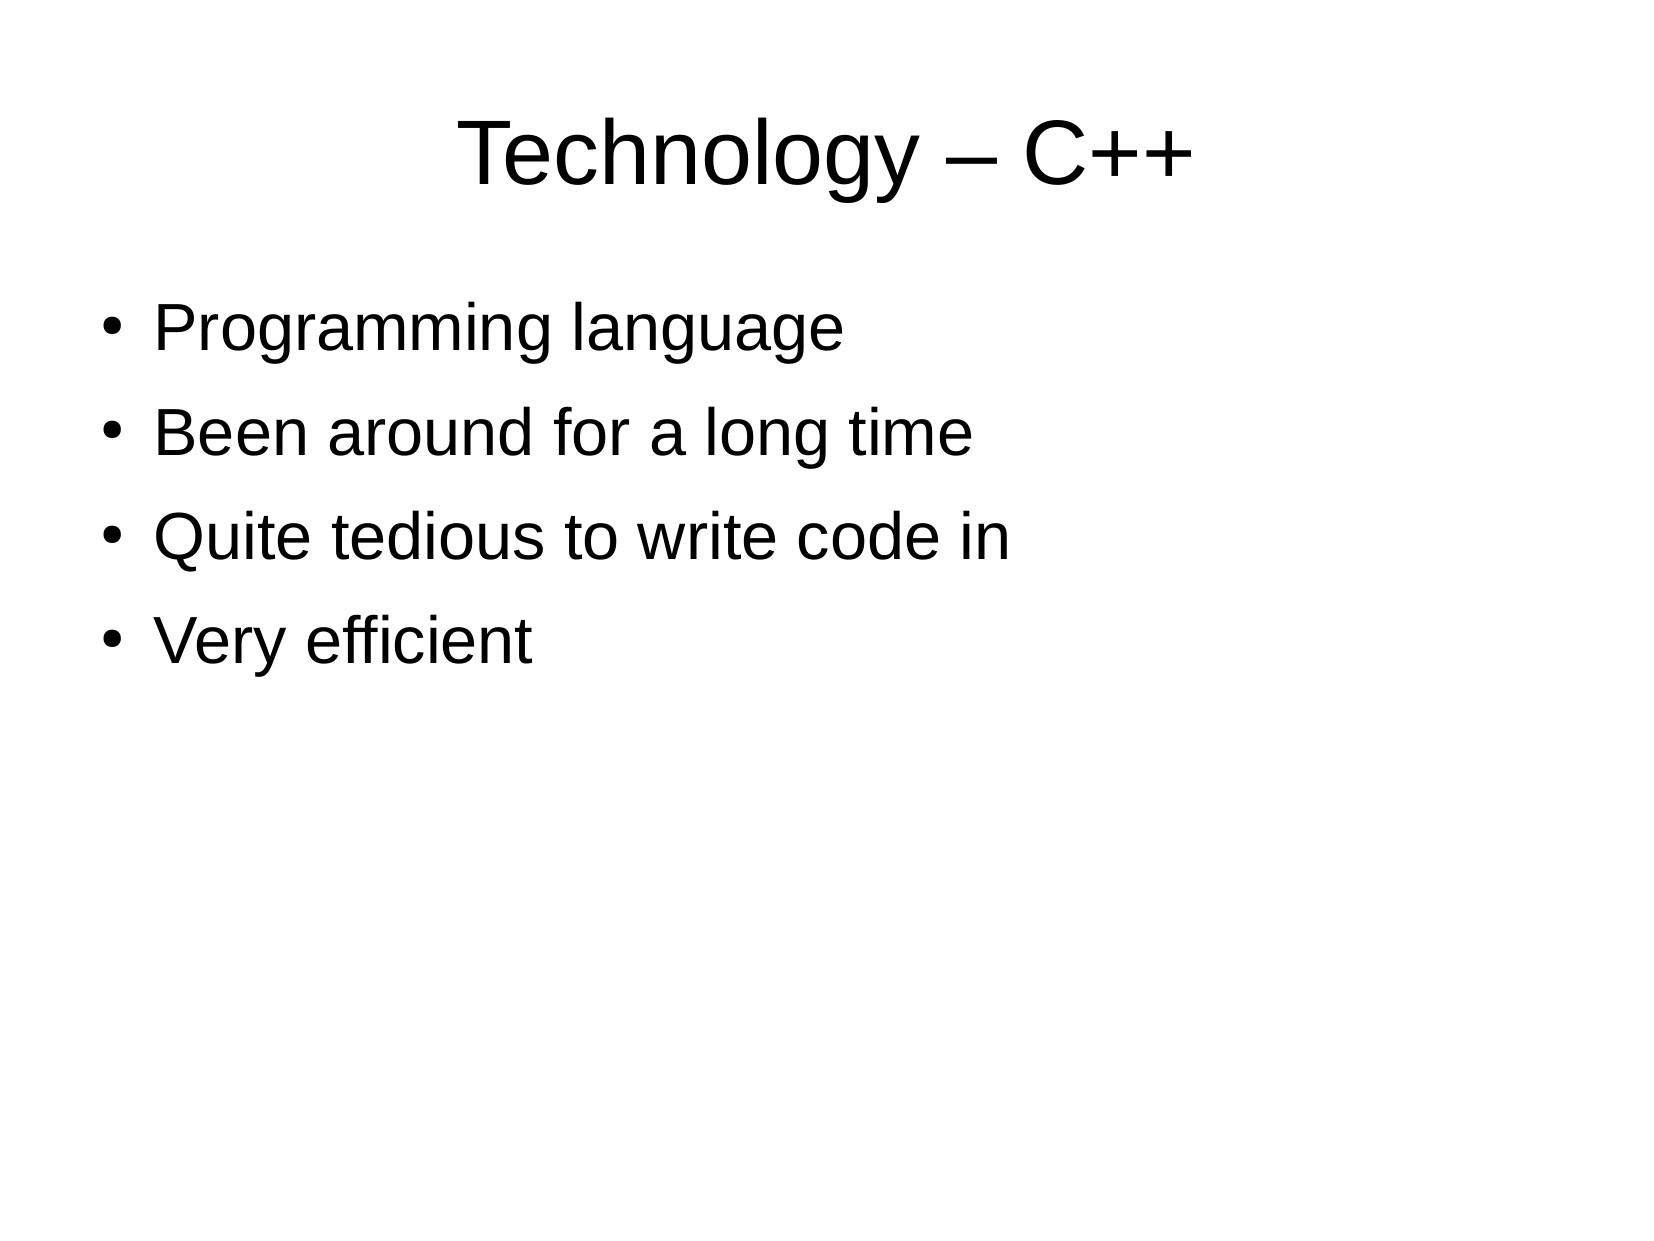

# Technology – C++
Programming language
Been around for a long time
Quite tedious to write code in
Very efficient